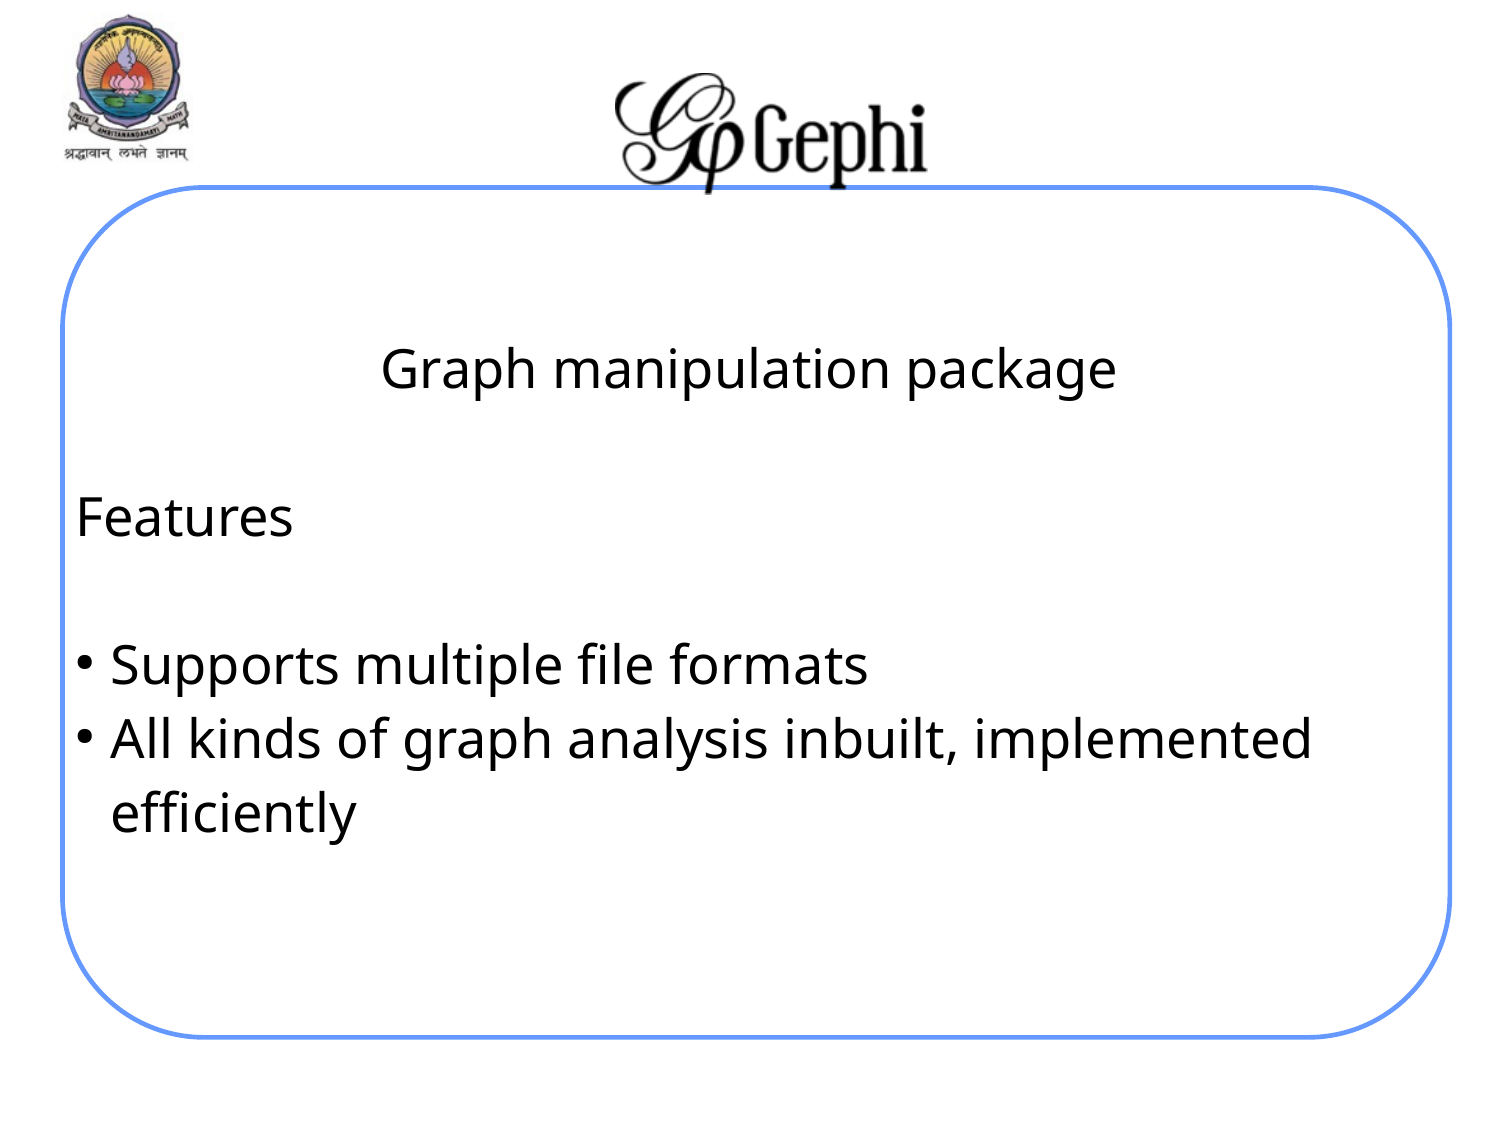

# Graph manipulation package
Features
Supports multiple file formats
All kinds of graph analysis inbuilt, implemented efficiently